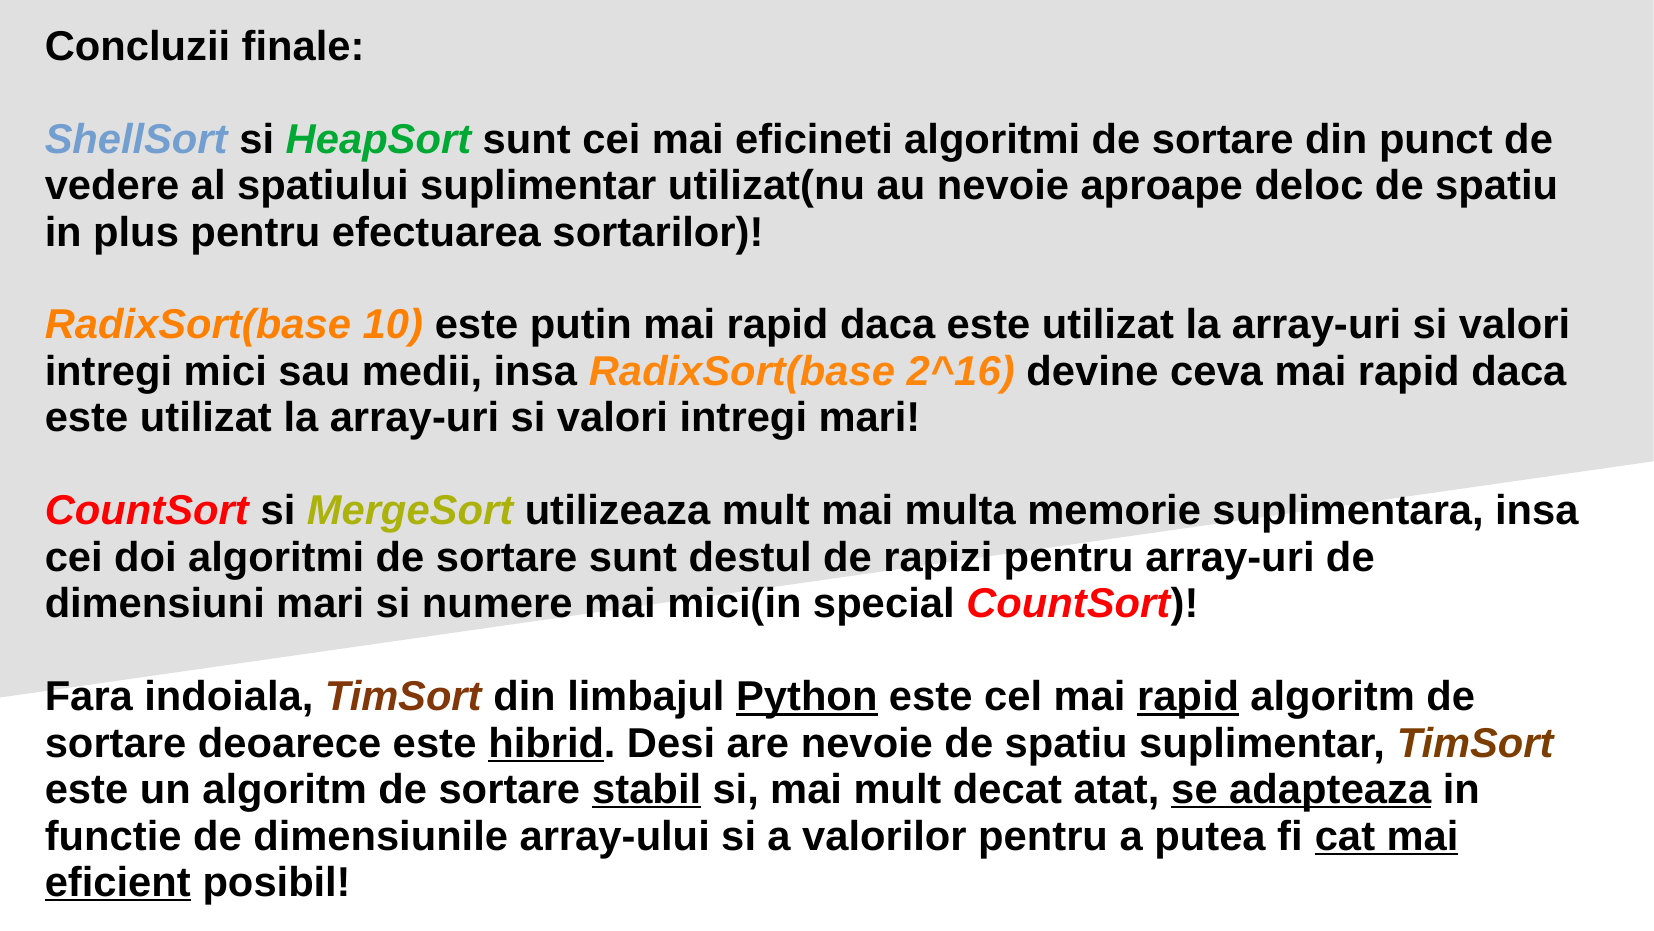

Concluzii finale:
ShellSort si HeapSort sunt cei mai eficineti algoritmi de sortare din punct de vedere al spatiului suplimentar utilizat(nu au nevoie aproape deloc de spatiu in plus pentru efectuarea sortarilor)!
RadixSort(base 10) este putin mai rapid daca este utilizat la array-uri si valori intregi mici sau medii, insa RadixSort(base 2^16) devine ceva mai rapid daca este utilizat la array-uri si valori intregi mari!
CountSort si MergeSort utilizeaza mult mai multa memorie suplimentara, insa cei doi algoritmi de sortare sunt destul de rapizi pentru array-uri de dimensiuni mari si numere mai mici(in special CountSort)!
Fara indoiala, TimSort din limbajul Python este cel mai rapid algoritm de sortare deoarece este hibrid. Desi are nevoie de spatiu suplimentar, TimSort este un algoritm de sortare stabil si, mai mult decat atat, se adapteaza in functie de dimensiunile array-ului si a valorilor pentru a putea fi cat mai eficient posibil!